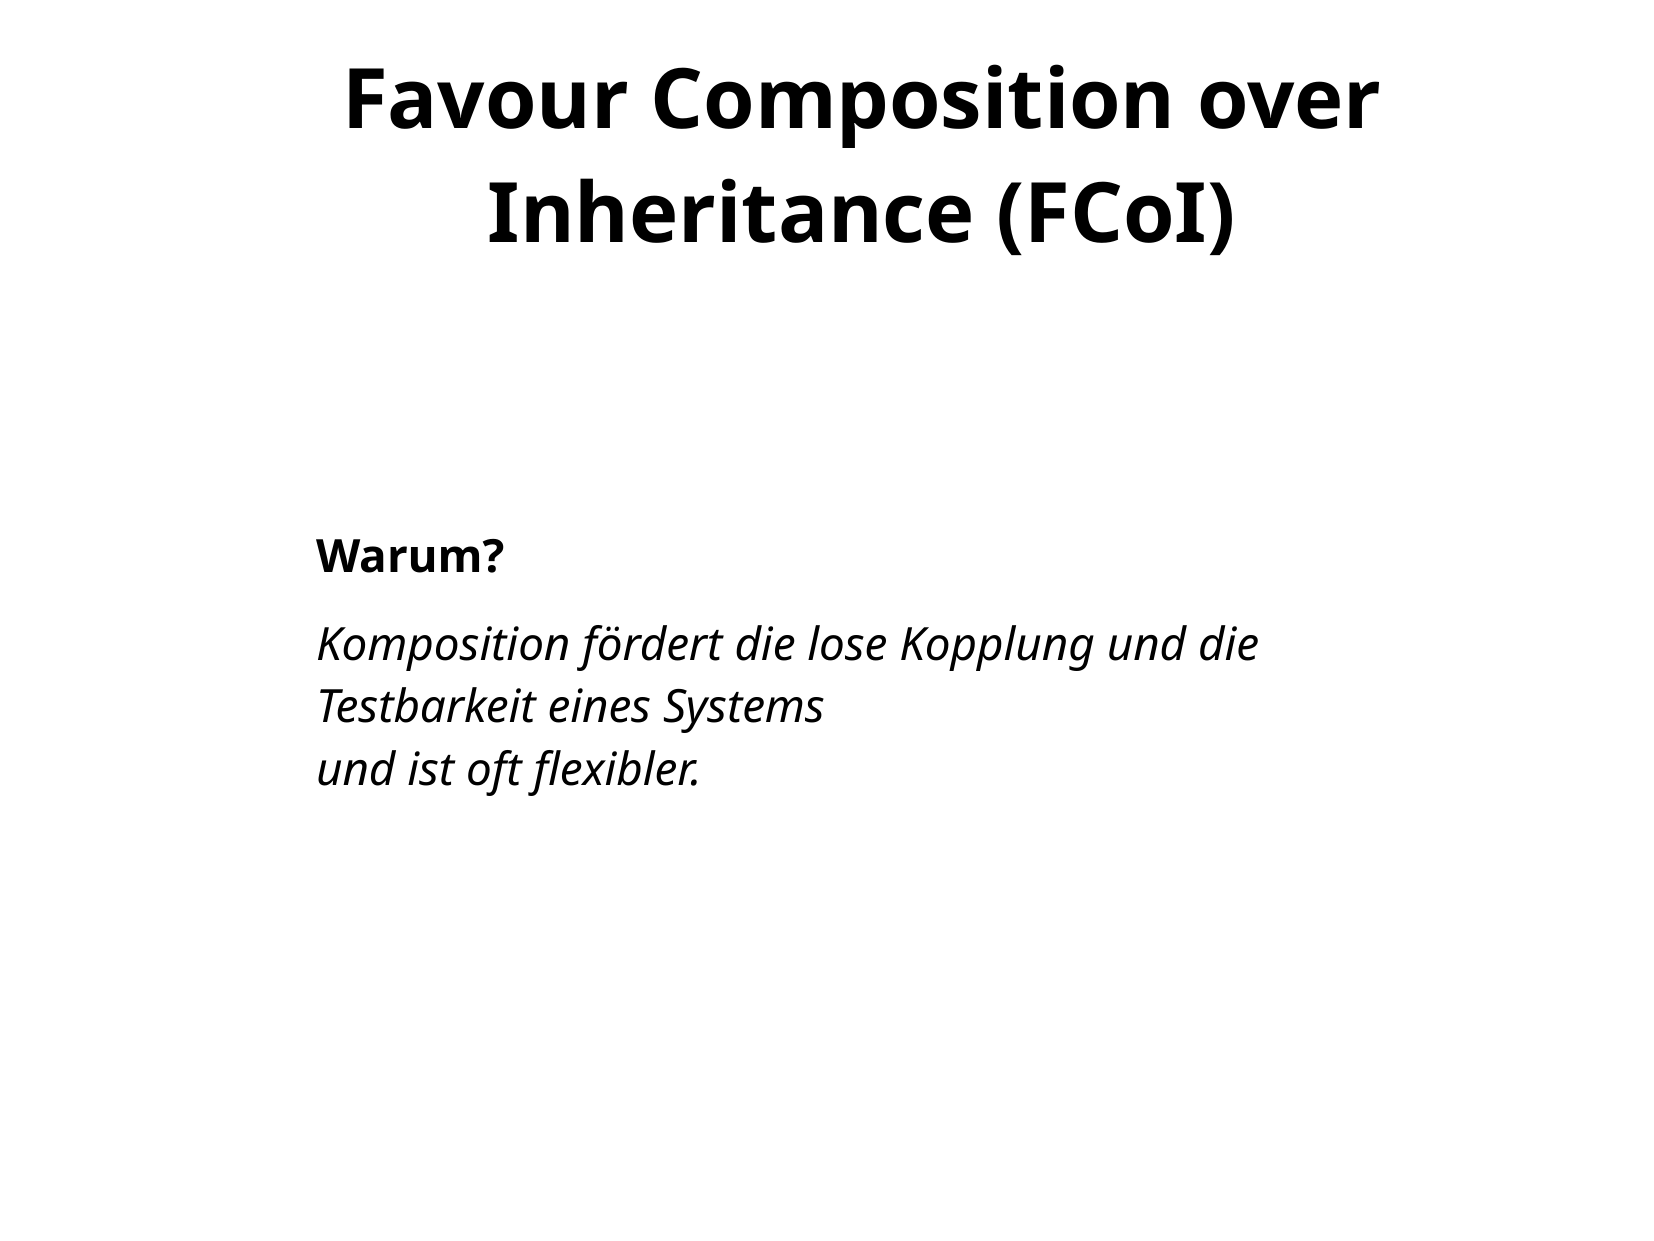

# Favour Composition over Inheritance (FCoI)
Warum?
Komposition fördert die lose Kopplung und die Testbarkeit eines Systems
und ist oft flexibler.